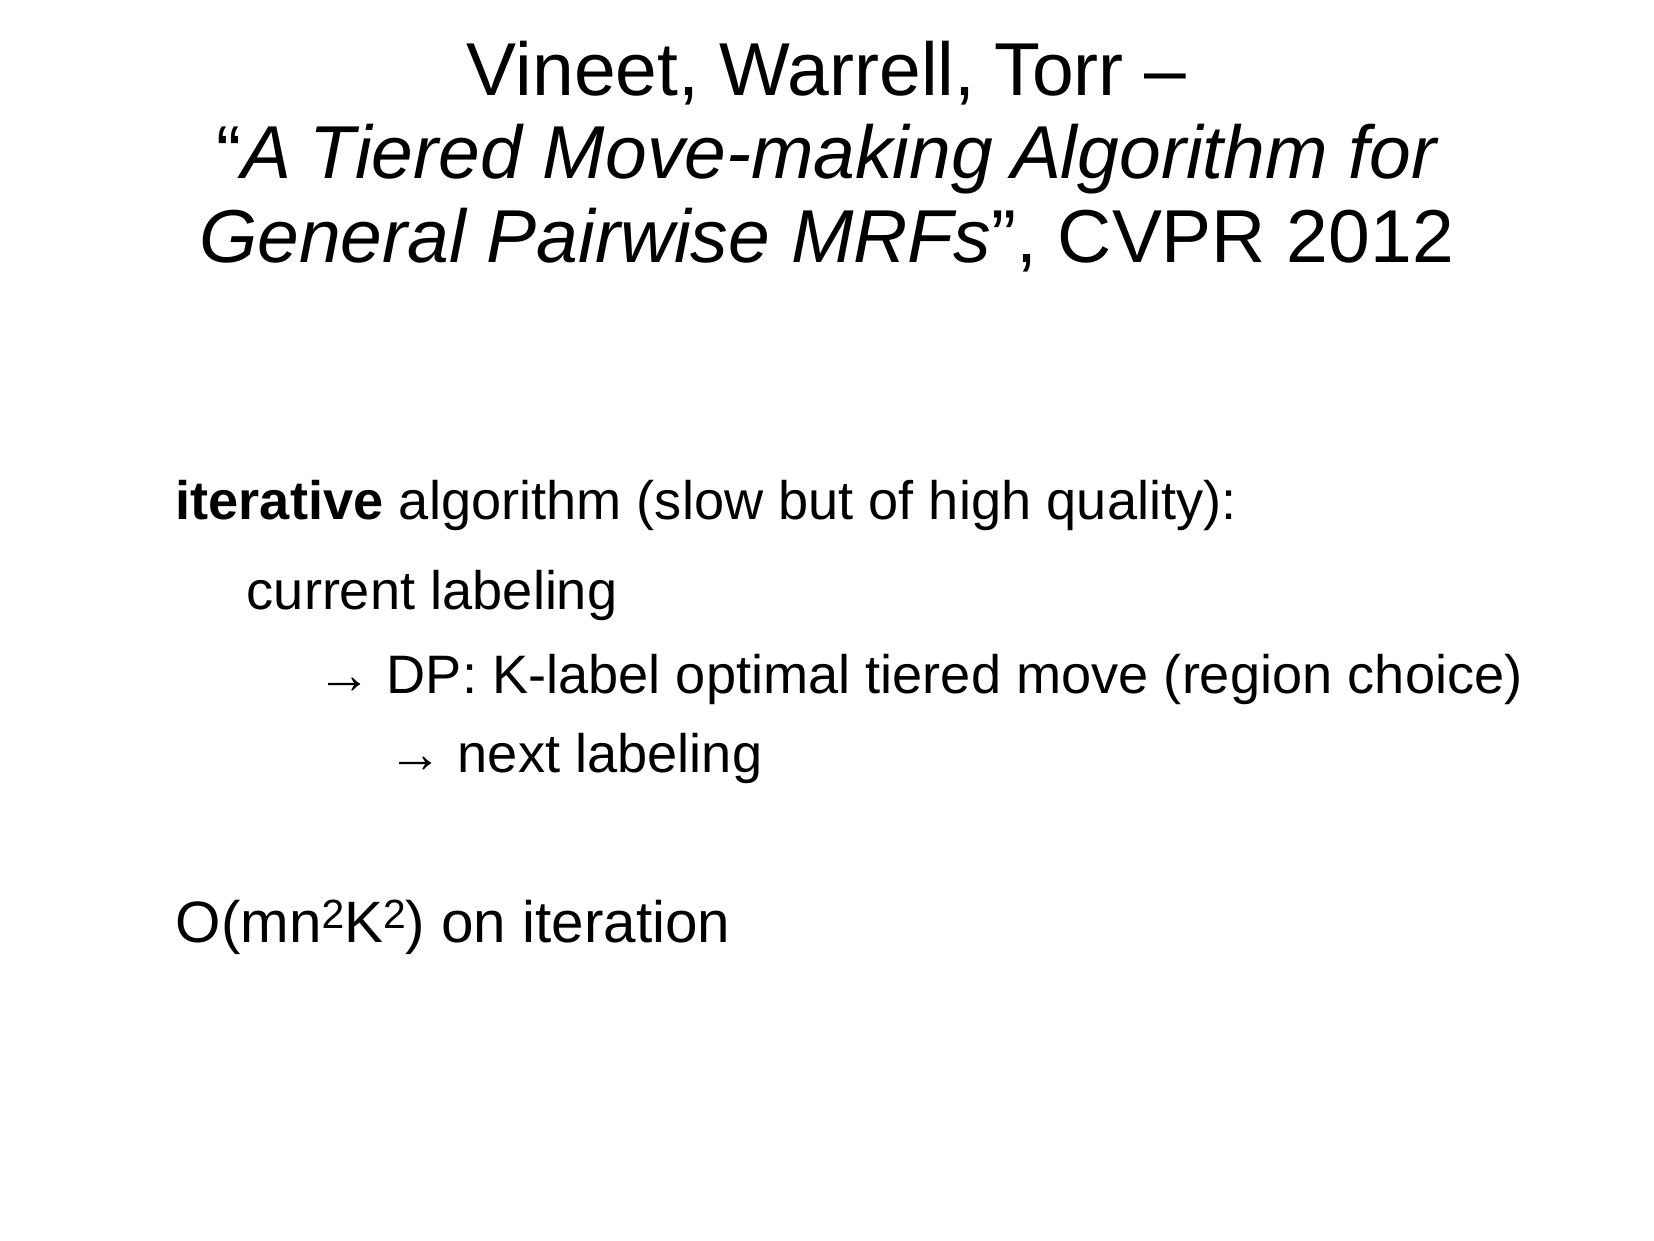

# Vineet, Warrell, Torr – “A Tiered Move-making Algorithm for General Pairwise MRFs”, CVPR 2012
iterative algorithm (slow but of high quality):
current labeling
→ DP: K-label optimal tiered move (region choice)
→ next labeling
O(mn2K2) on iteration